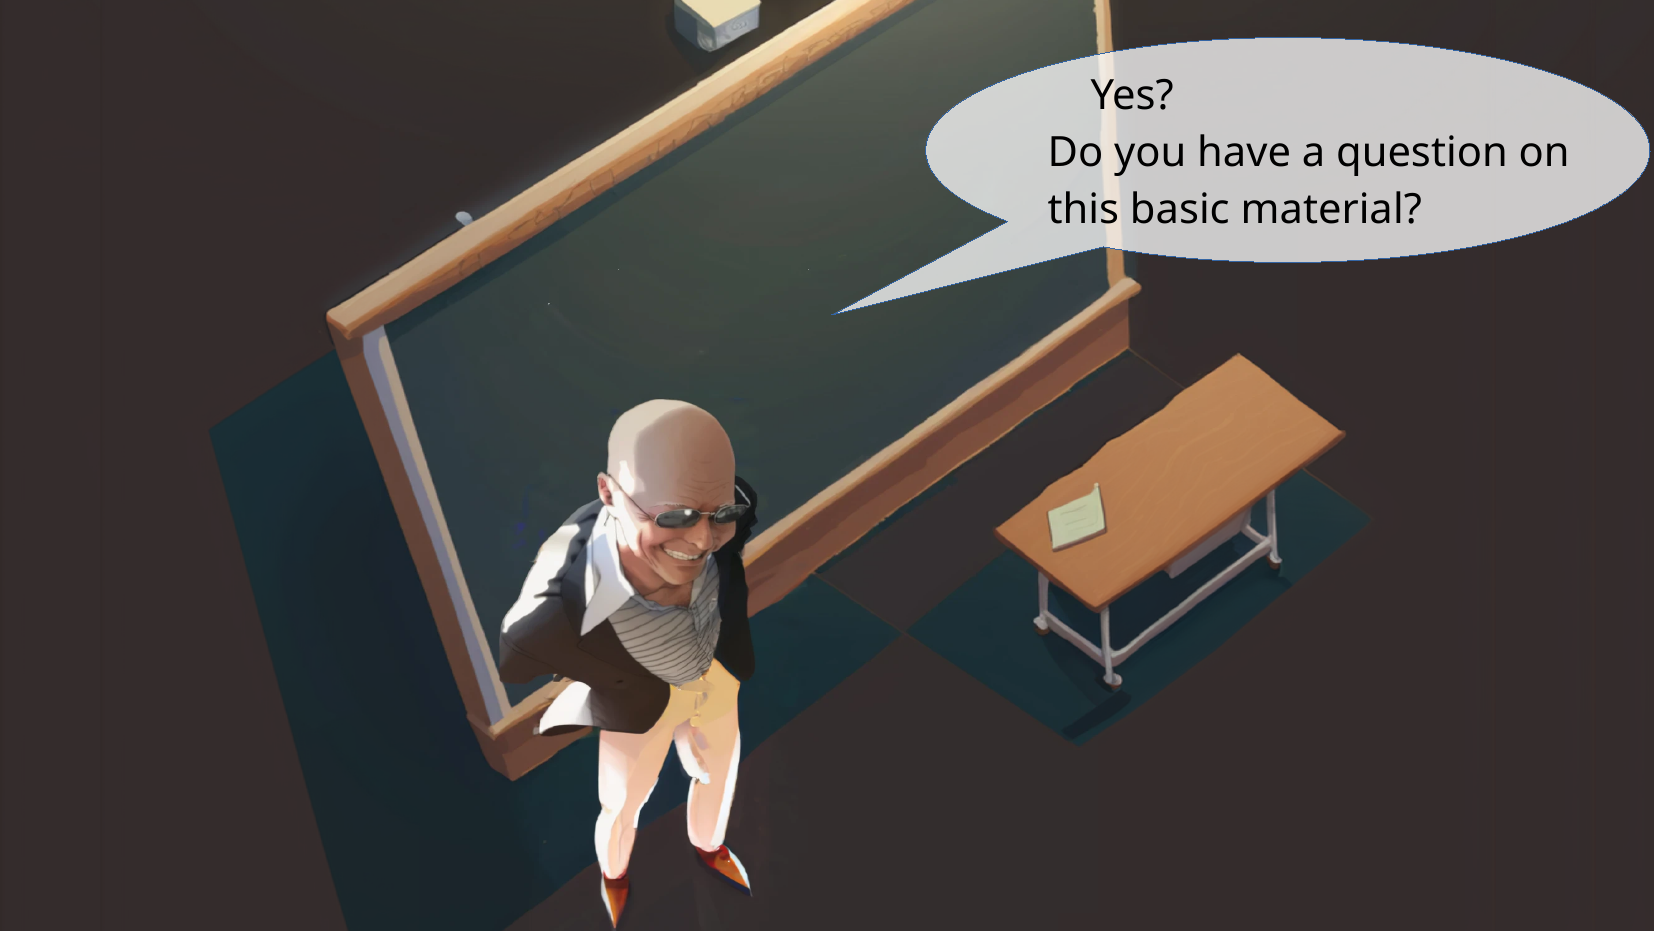

Yes?
Do you have a question on
this basic material?